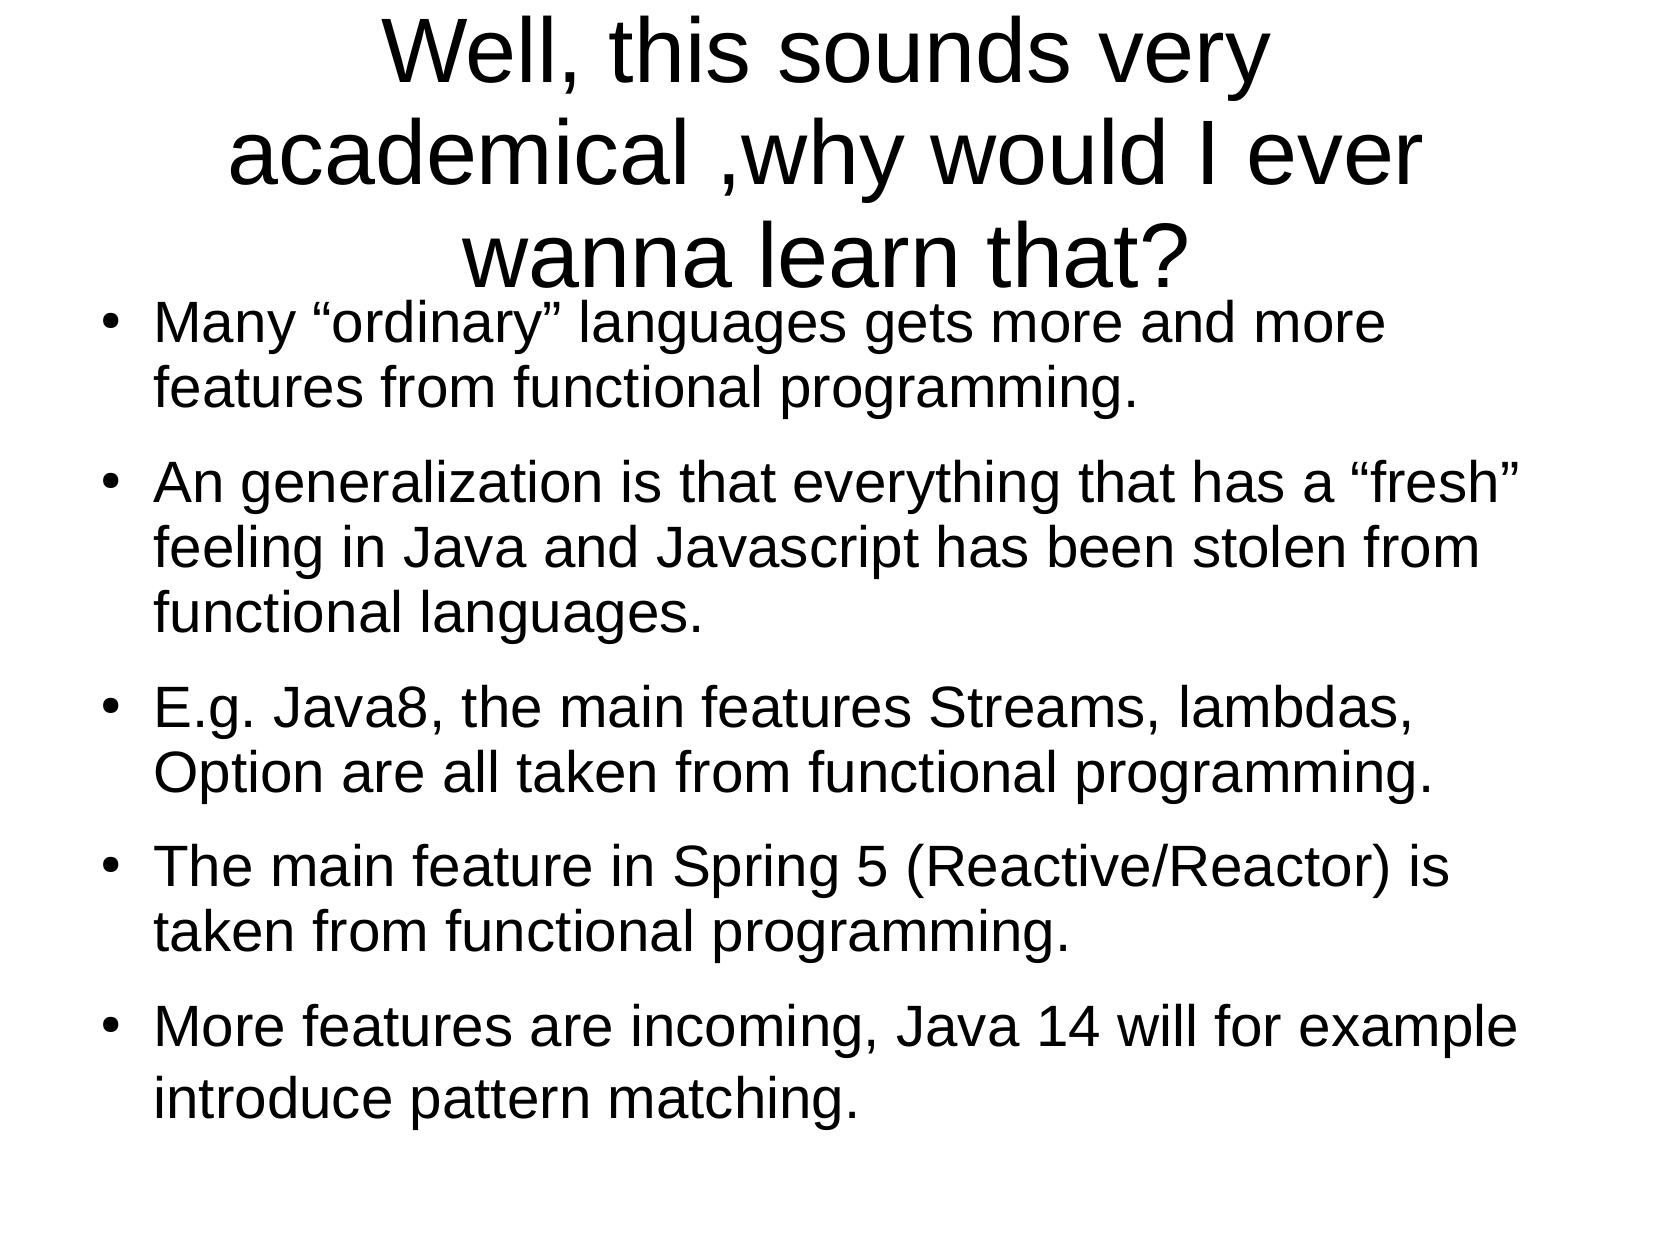

# Well, this sounds very academical ,why would I ever wanna learn that?
Many “ordinary” languages gets more and more features from functional programming.
An generalization is that everything that has a “fresh” feeling in Java and Javascript has been stolen from functional languages.
E.g. Java8, the main features Streams, lambdas, Option are all taken from functional programming.
The main feature in Spring 5 (Reactive/Reactor) is taken from functional programming.
More features are incoming, Java 14 will for example introduce pattern matching.